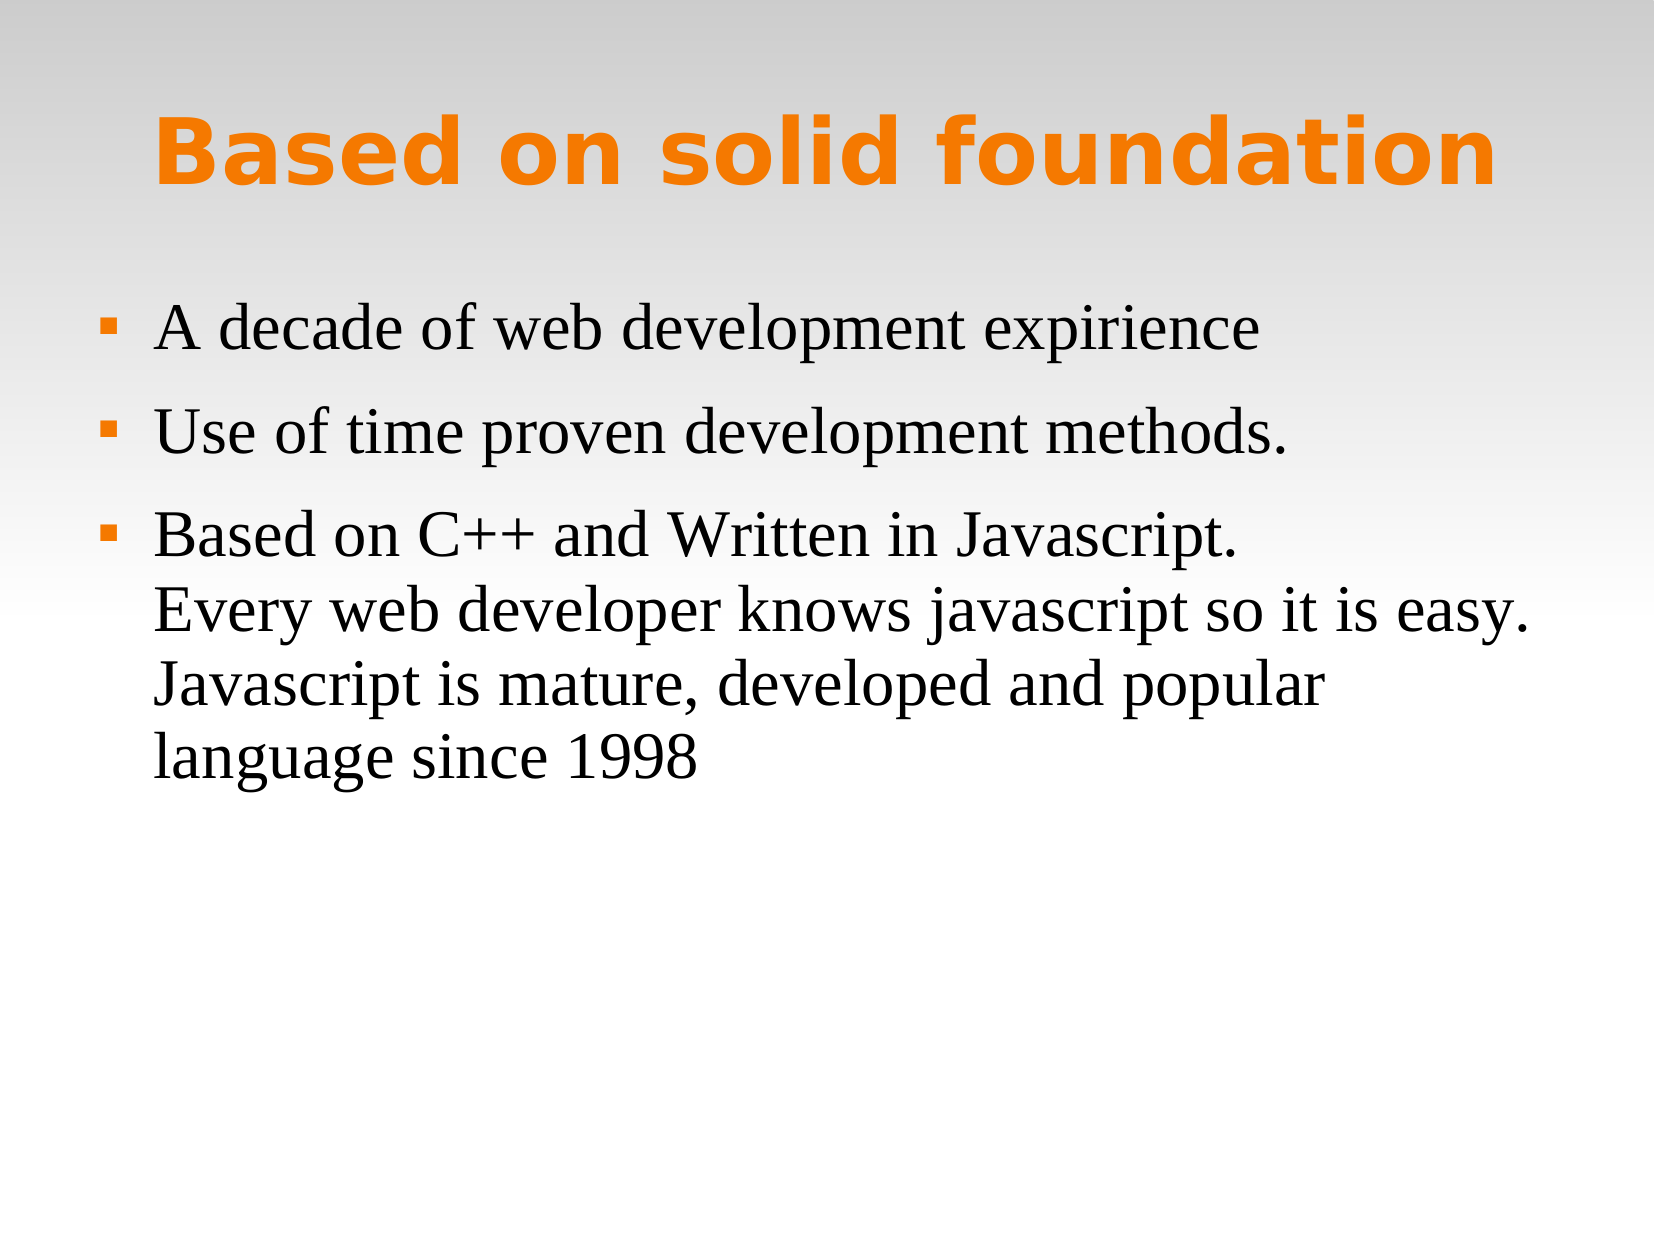

# Based on solid foundation
A decade of web development expirience
Use of time proven development methods.
Based on C++ and Written in Javascript.
Every web developer knows javascript so it is easy.
Javascript is mature, developed and popular language since 1998